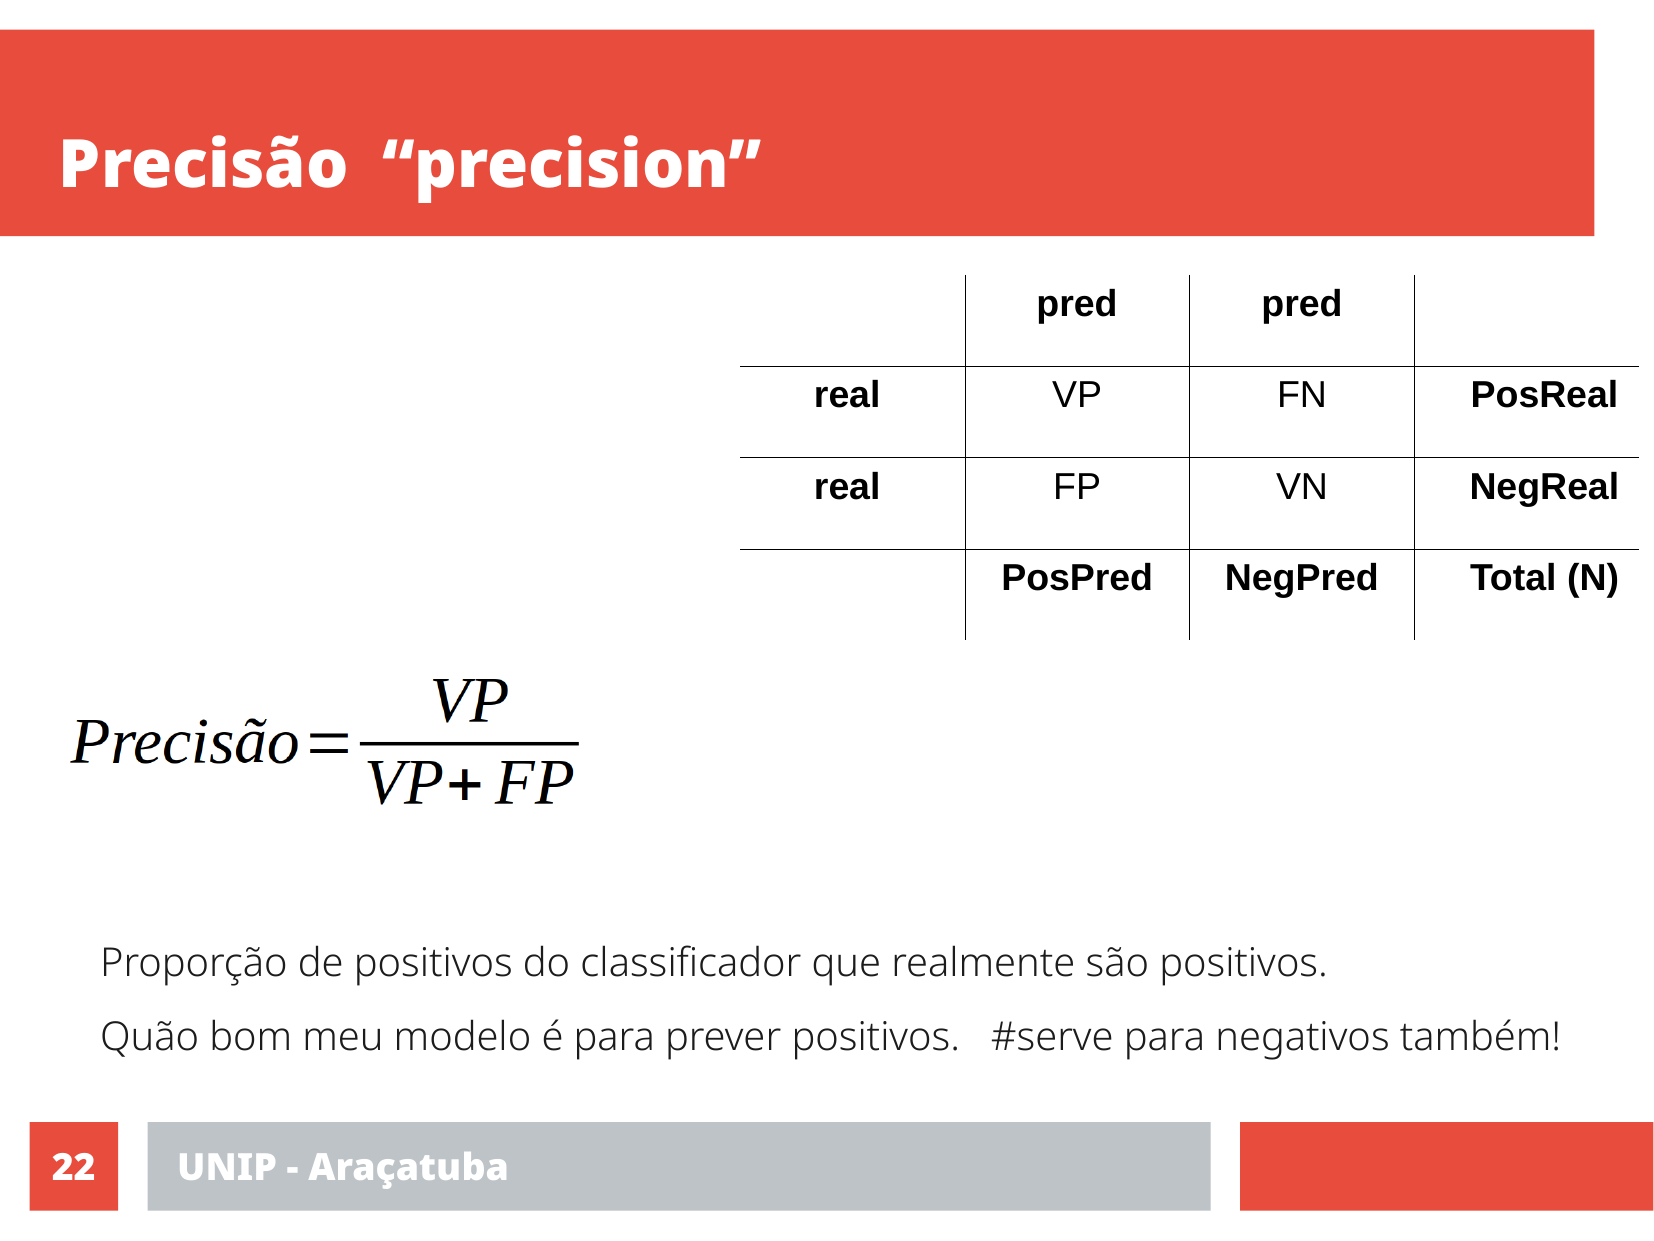

# Precisão “precision”
| | pred | pred | |
| --- | --- | --- | --- |
| real | VP | FN | PosReal |
| real | FP | VN | NegReal |
| | PosPred | NegPred | Total (N) |
Proporção de positivos do classificador que realmente são positivos.
Quão bom meu modelo é para prever positivos. #serve para negativos também!
22
UNIP - Araçatuba